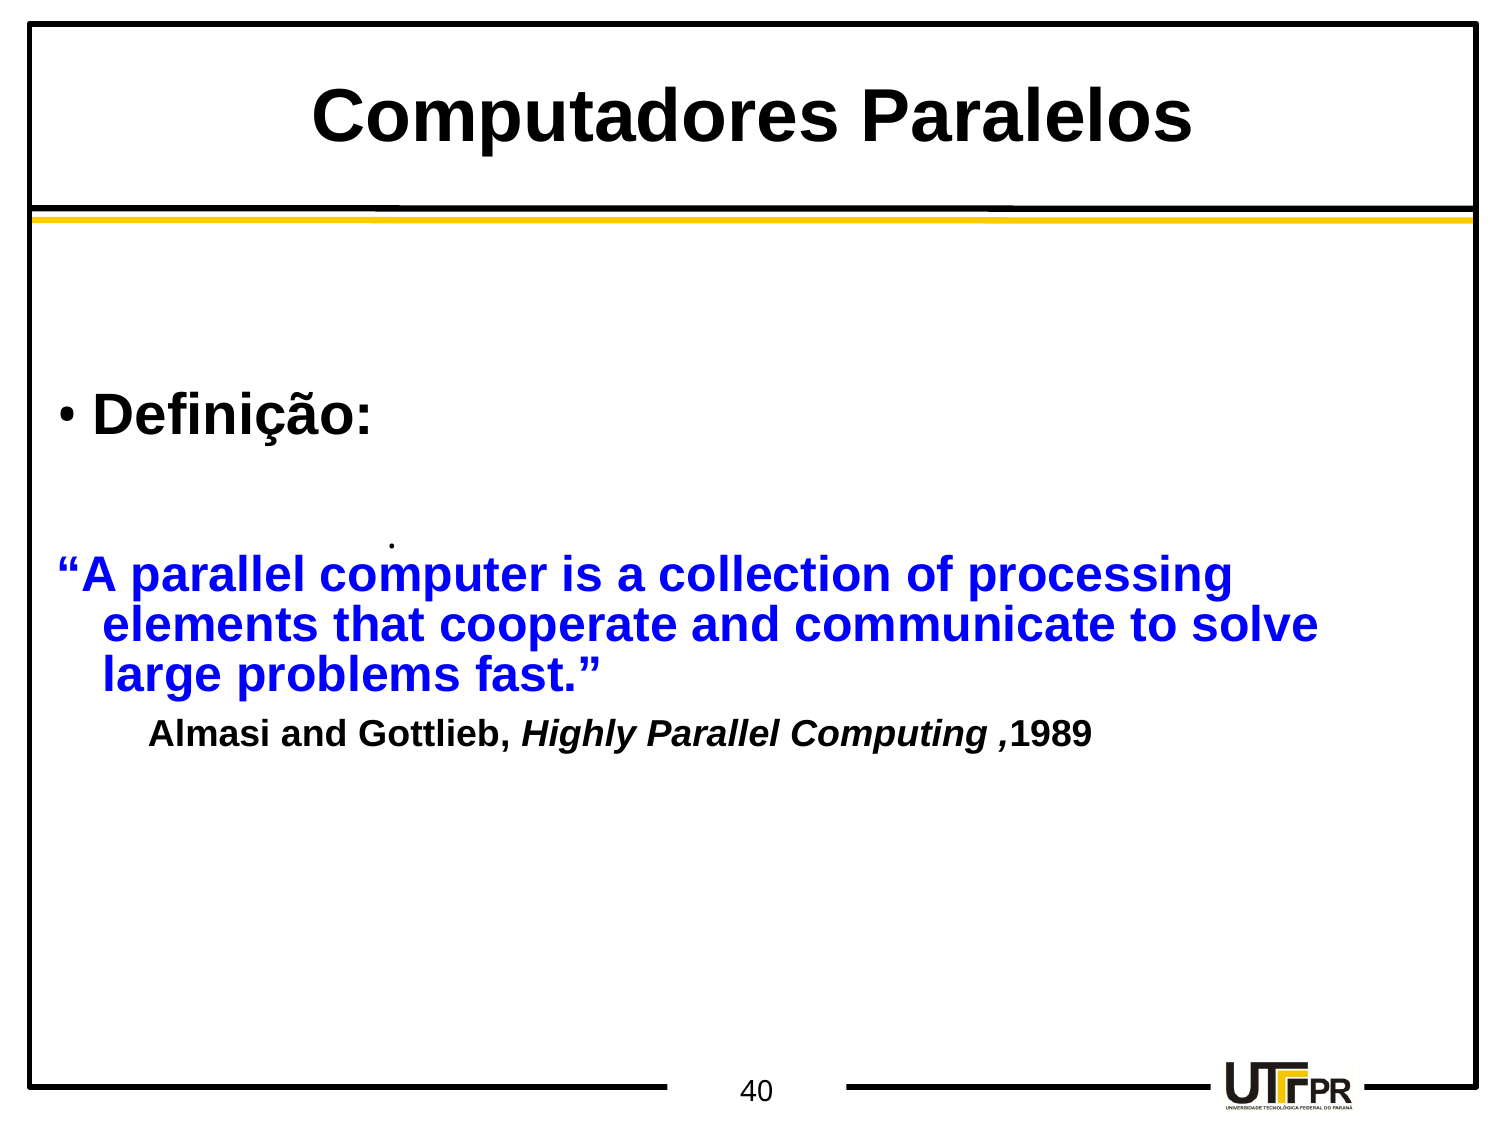

Computadores Paralelos
# Definição:
“A parallel computer is a collection of processing elements that cooperate and communicate to solve large problems fast.”
Almasi and Gottlieb, Highly Parallel Computing ,1989
.